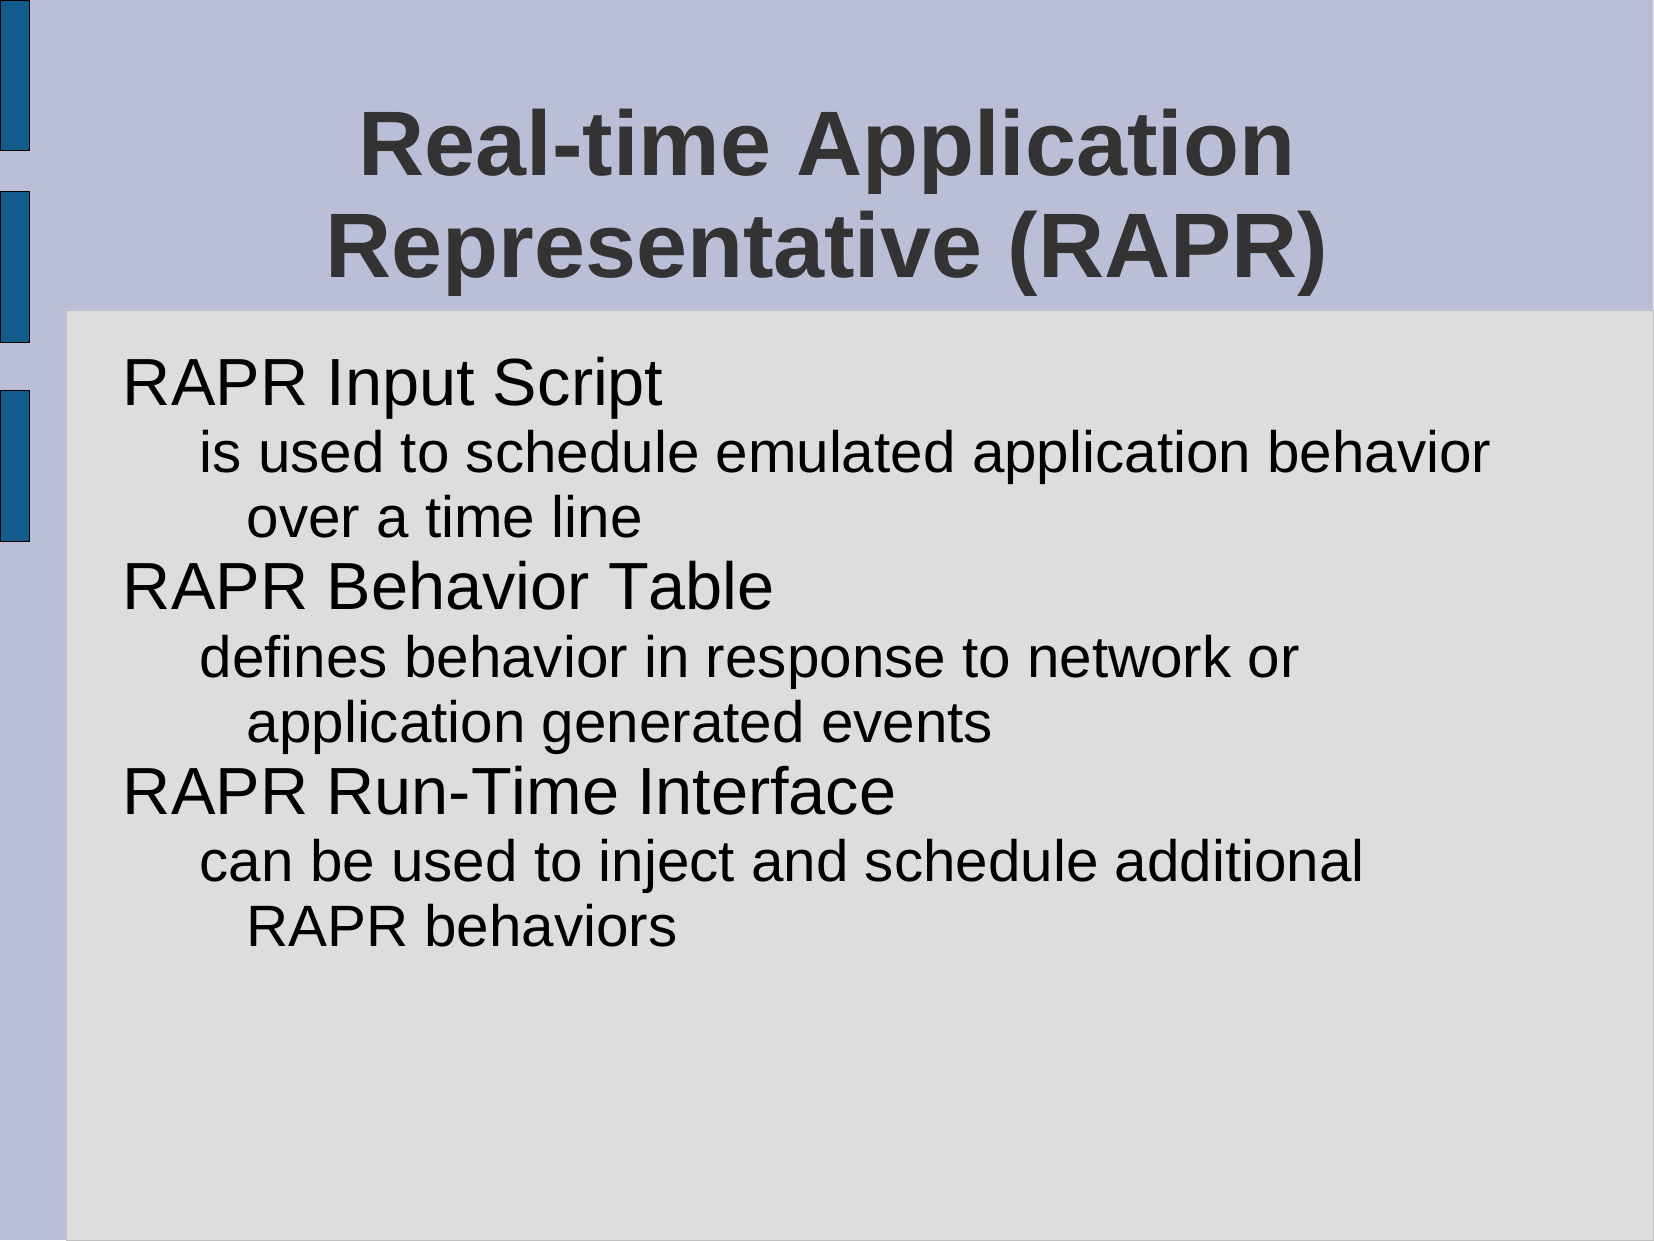

# Real-time Application Representative (RAPR)
RAPR Input Script
is used to schedule emulated application behavior over a time line
RAPR Behavior Table
defines behavior in response to network or application generated events
RAPR Run-Time Interface
can be used to inject and schedule additional RAPR behaviors